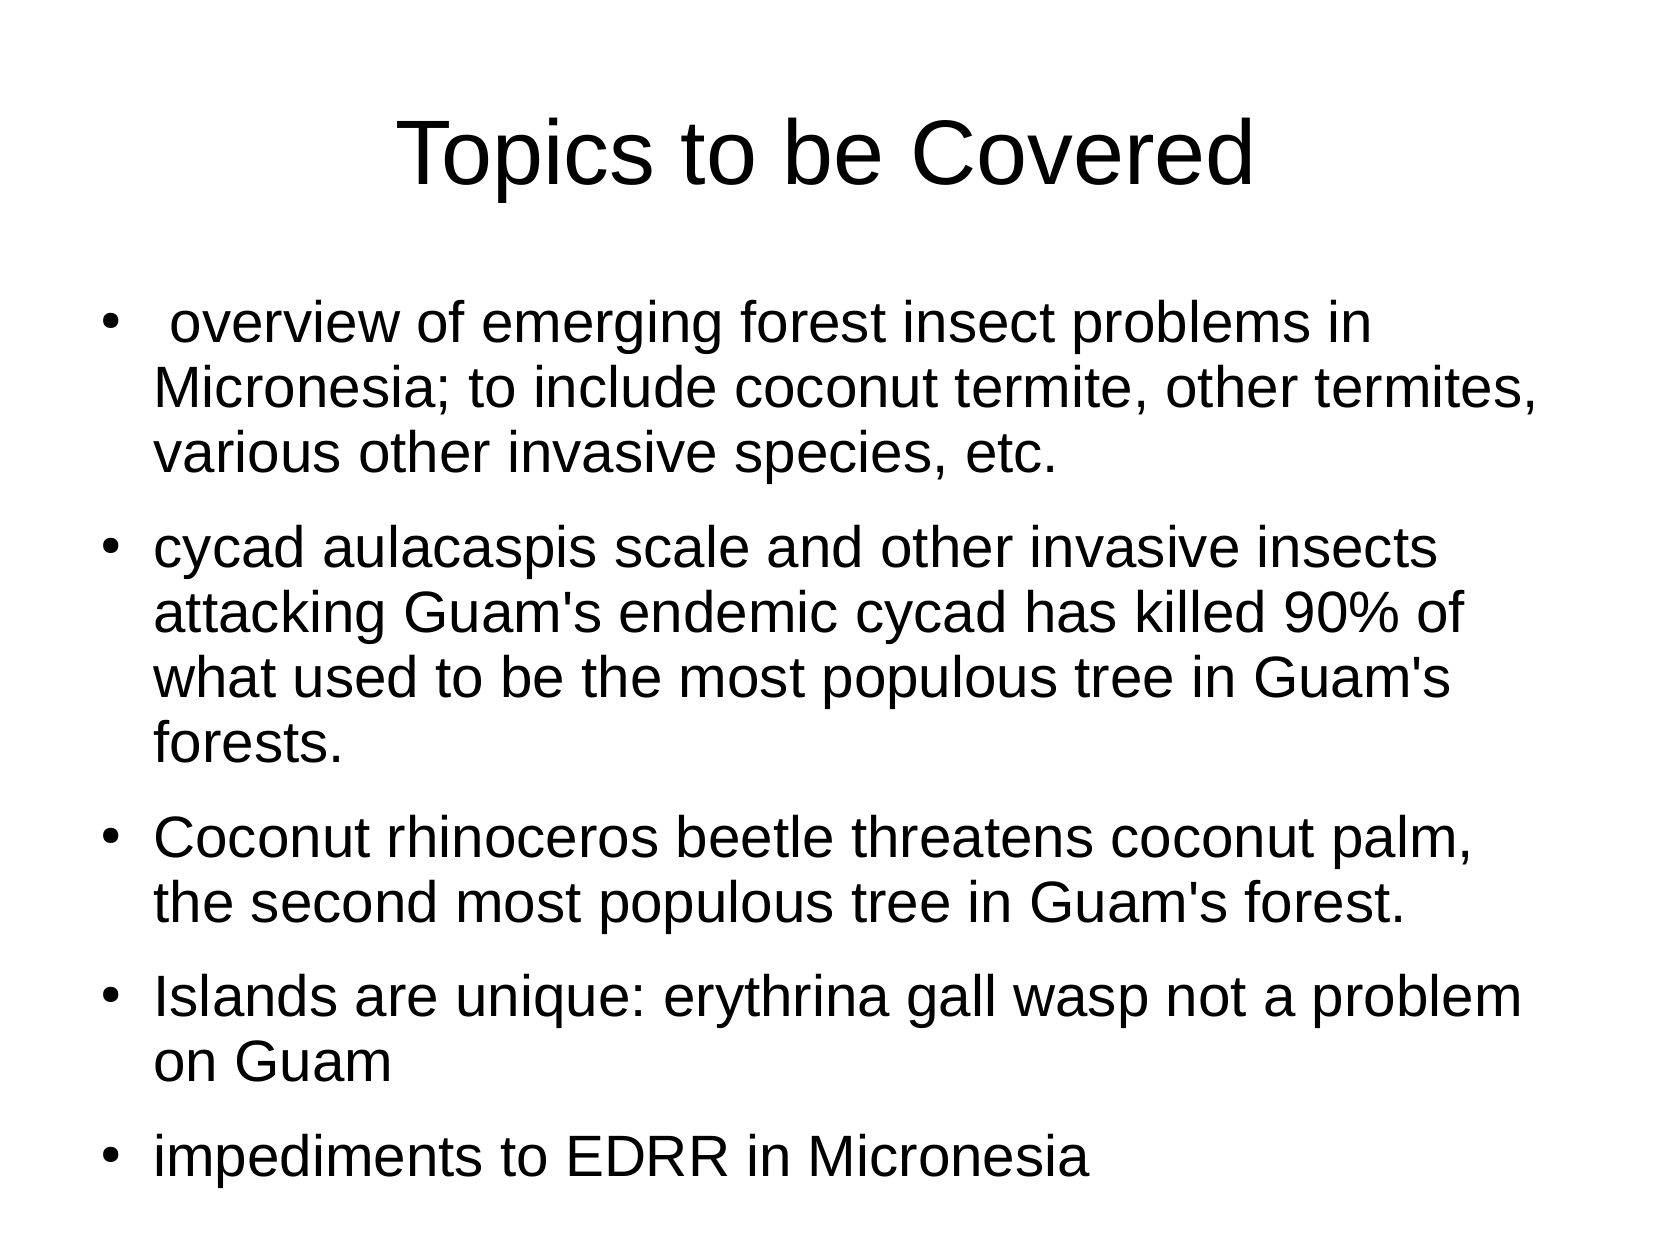

# Topics to be Covered
 overview of emerging forest insect problems in Micronesia; to include coconut termite, other termites, various other invasive species, etc.
cycad aulacaspis scale and other invasive insects attacking Guam's endemic cycad has killed 90% of what used to be the most populous tree in Guam's forests.
Coconut rhinoceros beetle threatens coconut palm, the second most populous tree in Guam's forest.
Islands are unique: erythrina gall wasp not a problem on Guam
impediments to EDRR in Micronesia